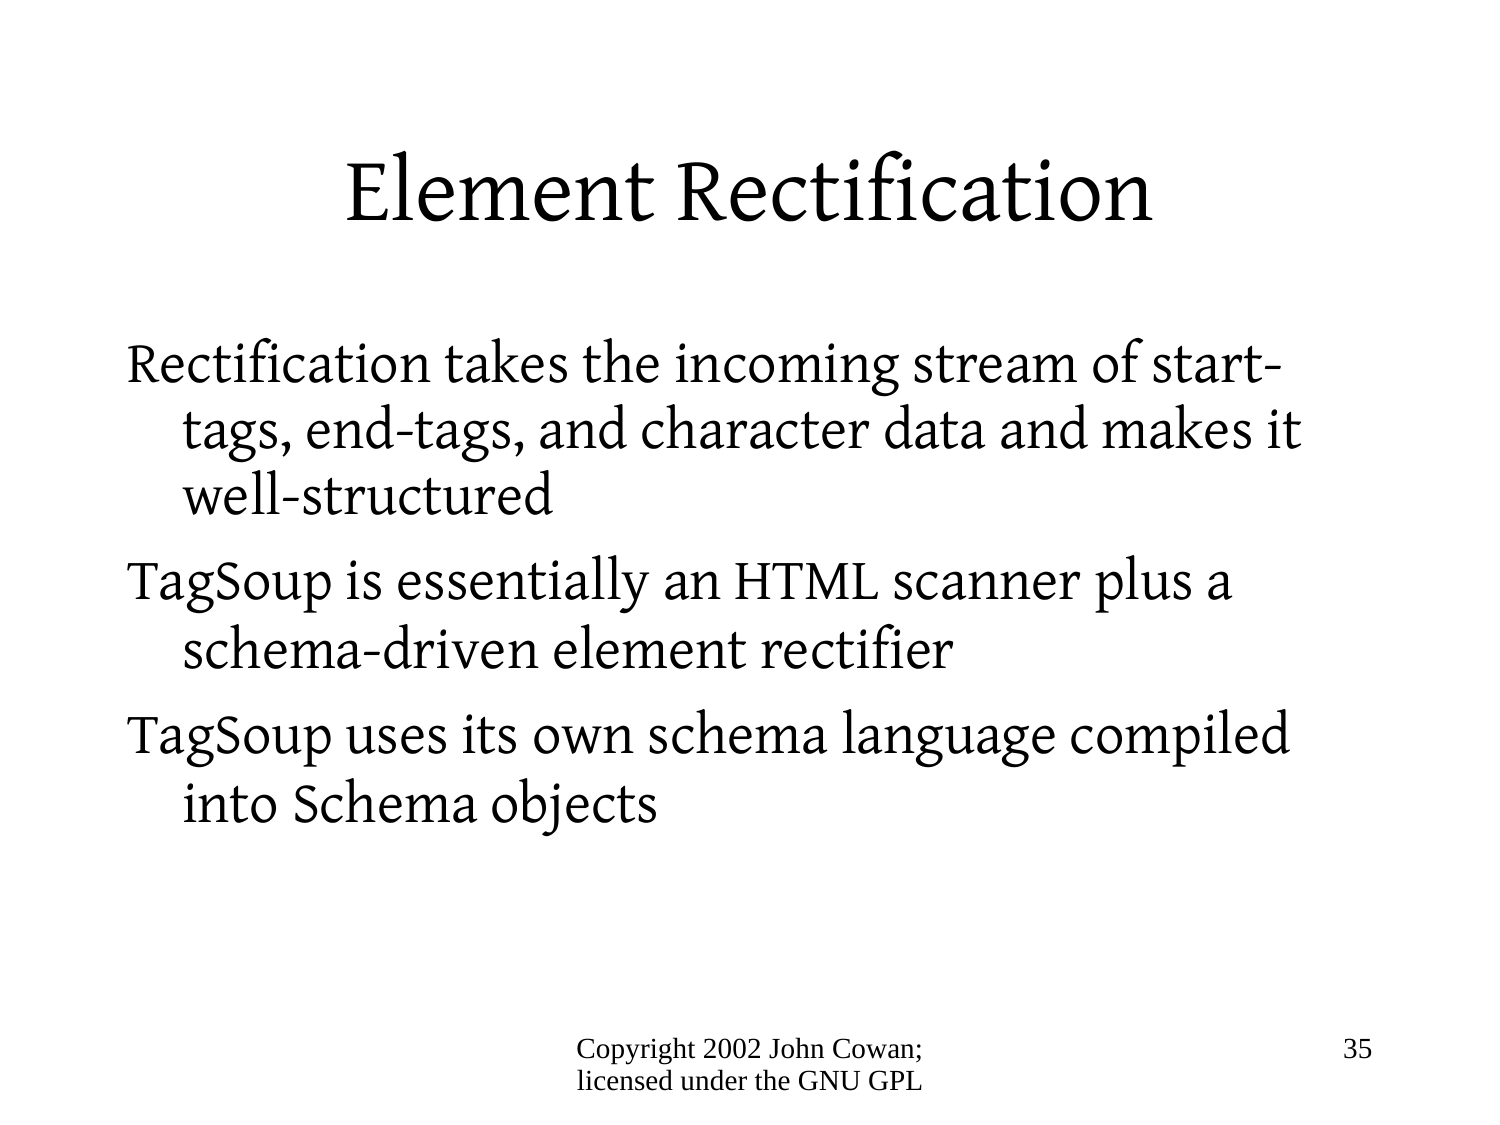

# Element Rectification
Rectification takes the incoming stream of start-tags, end-tags, and character data and makes it well-structured
TagSoup is essentially an HTML scanner plus a schema-driven element rectifier
TagSoup uses its own schema language compiled into Schema objects
Copyright 2002 John Cowan; licensed under the GNU GPL
35